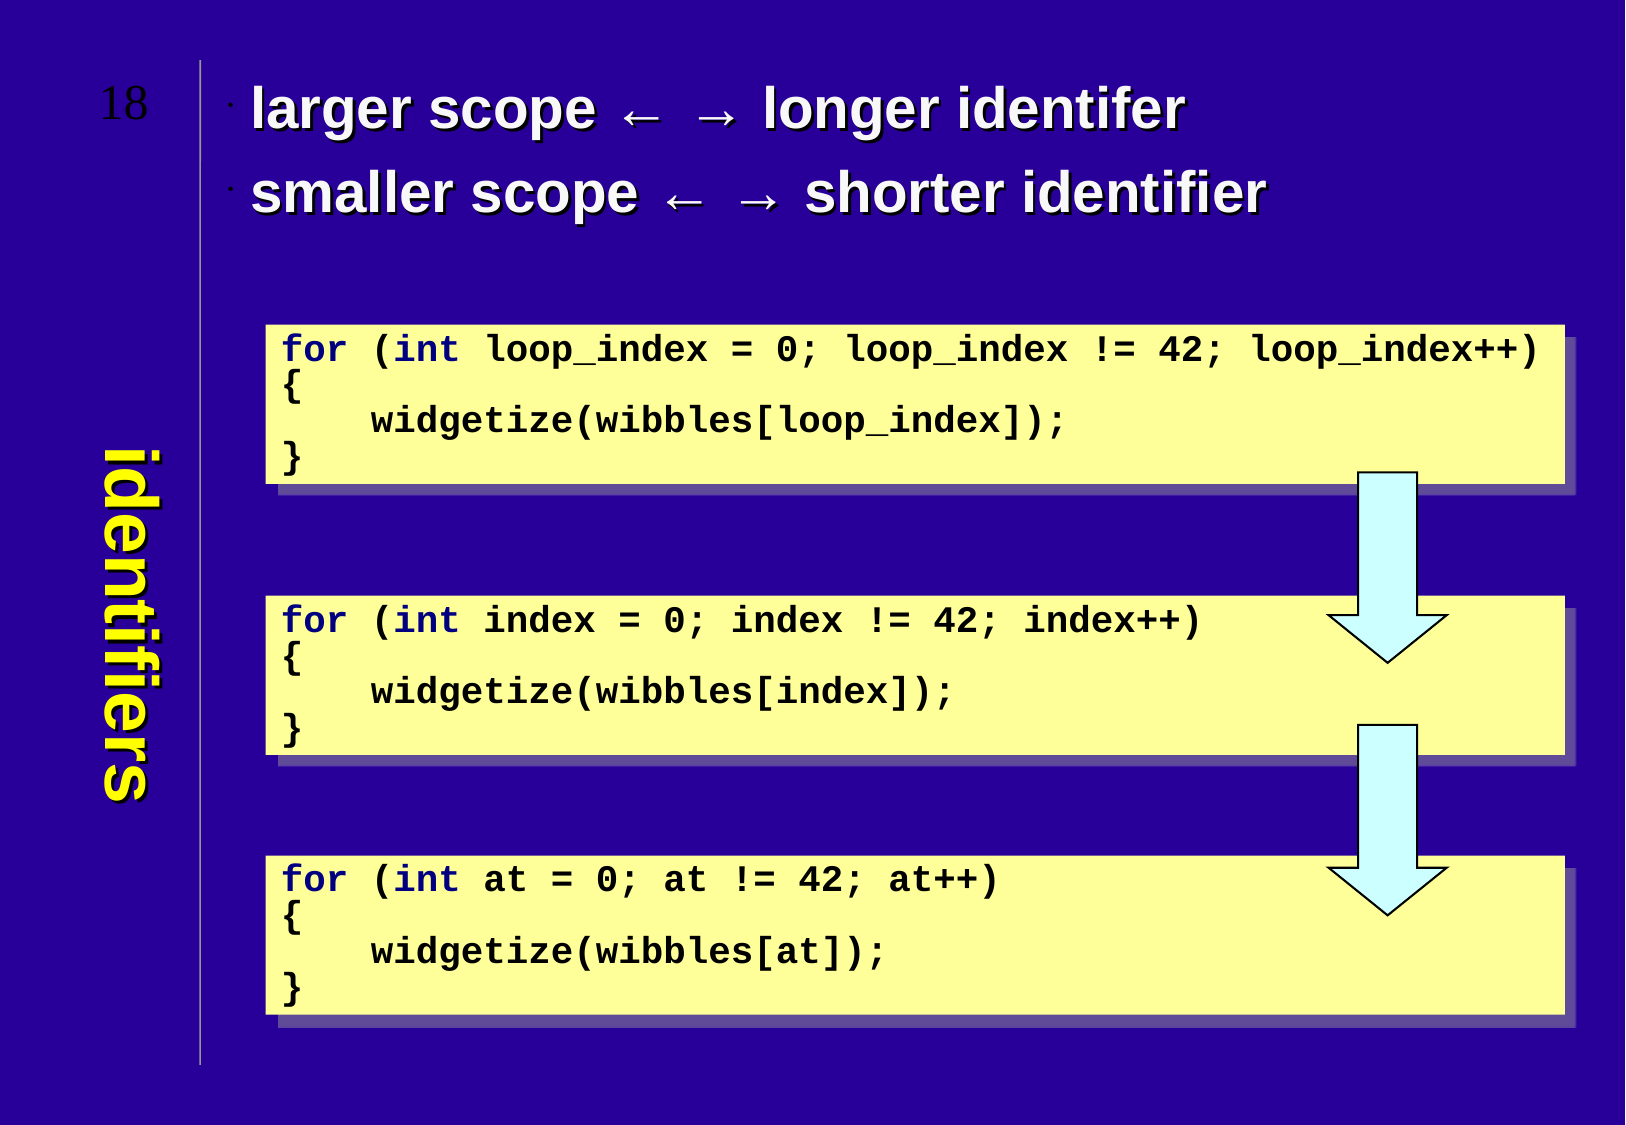

18
 larger scope ← → longer identifer
 smaller scope ← → shorter identifier
# identifiers
for (int loop_index = 0; loop_index != 42; loop_index++)
{
 widgetize(wibbles[loop_index]);
}
for (int index = 0; index != 42; index++)
{
 widgetize(wibbles[index]);
}
for (int at = 0; at != 42; at++)
{
 widgetize(wibbles[at]);
}